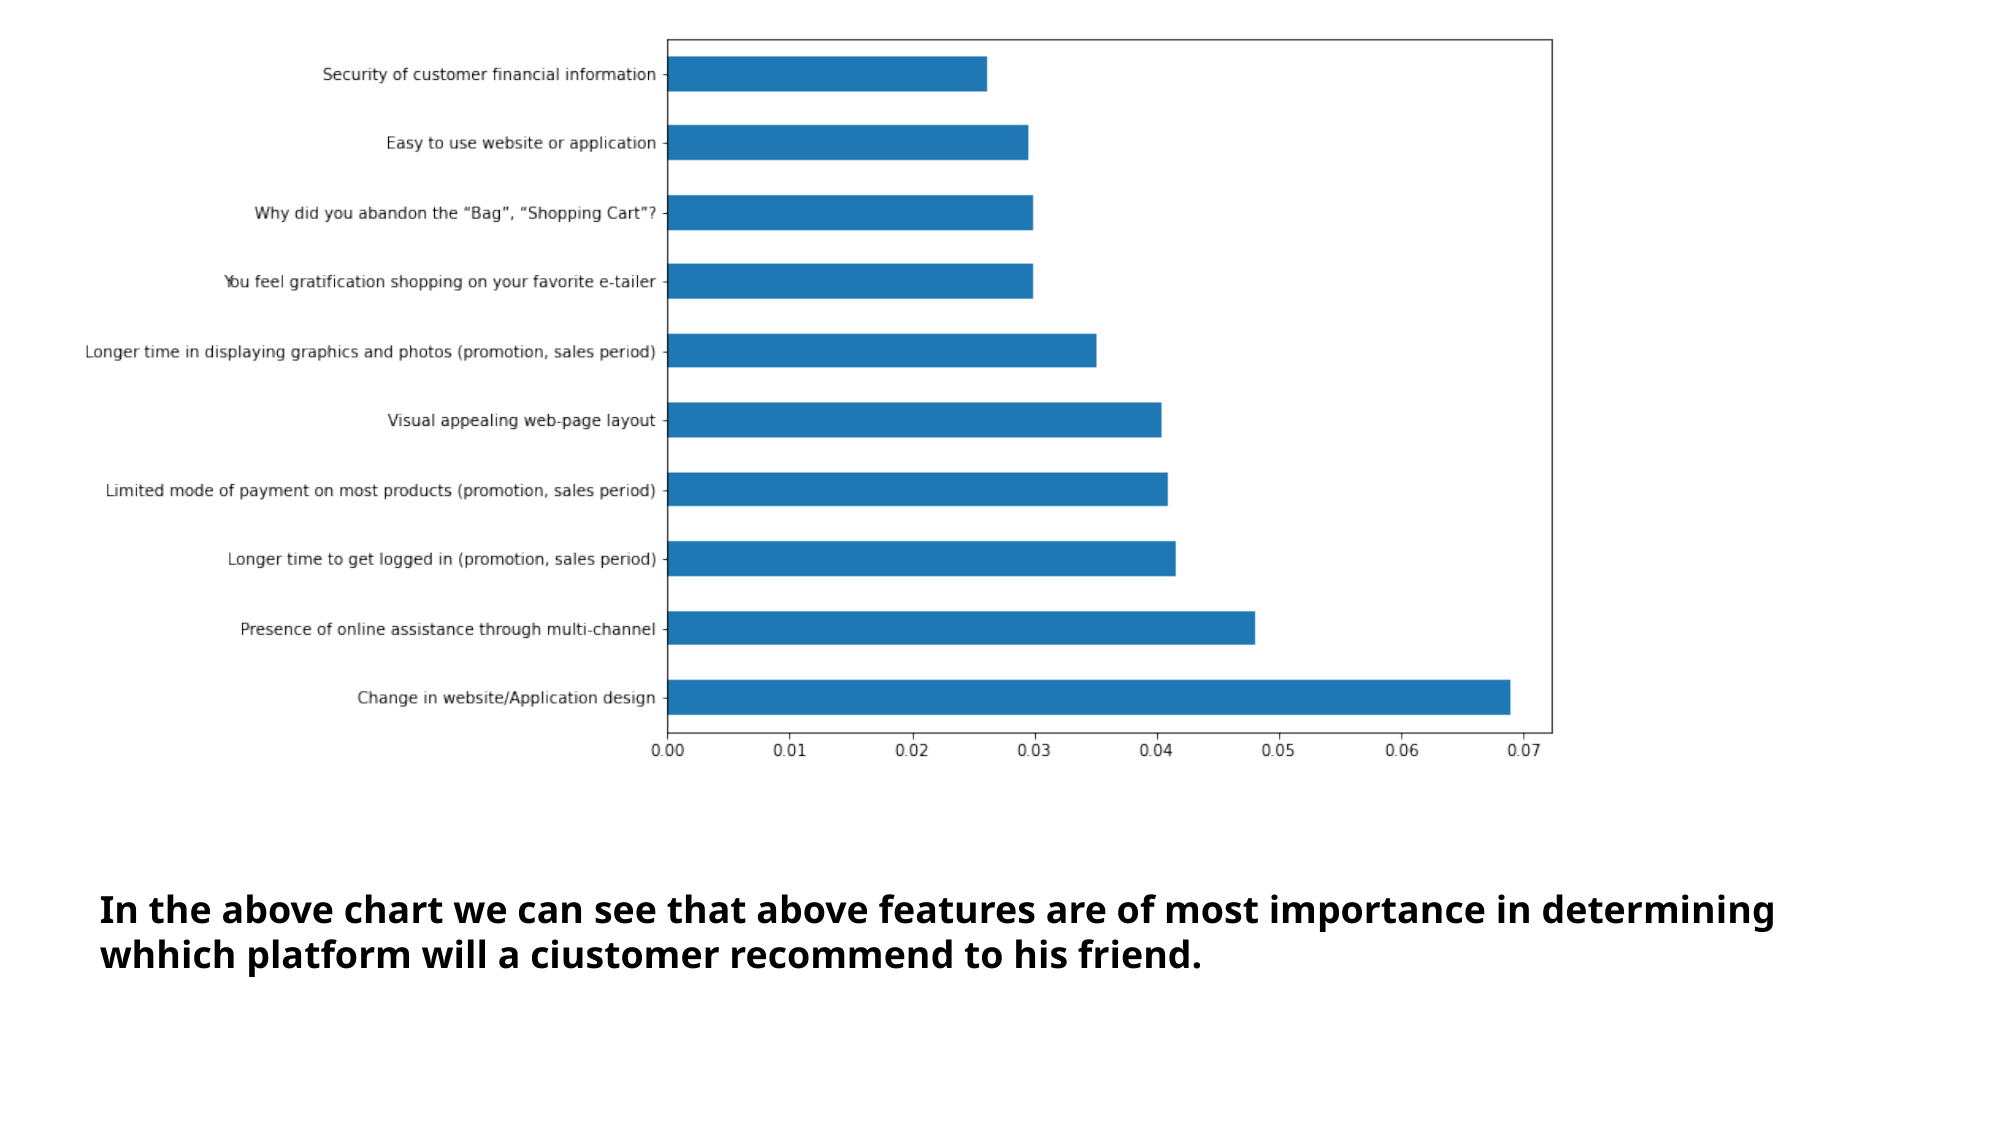

In the above chart we can see that above features are of most importance in determining whhich platform will a ciustomer recommend to his friend.